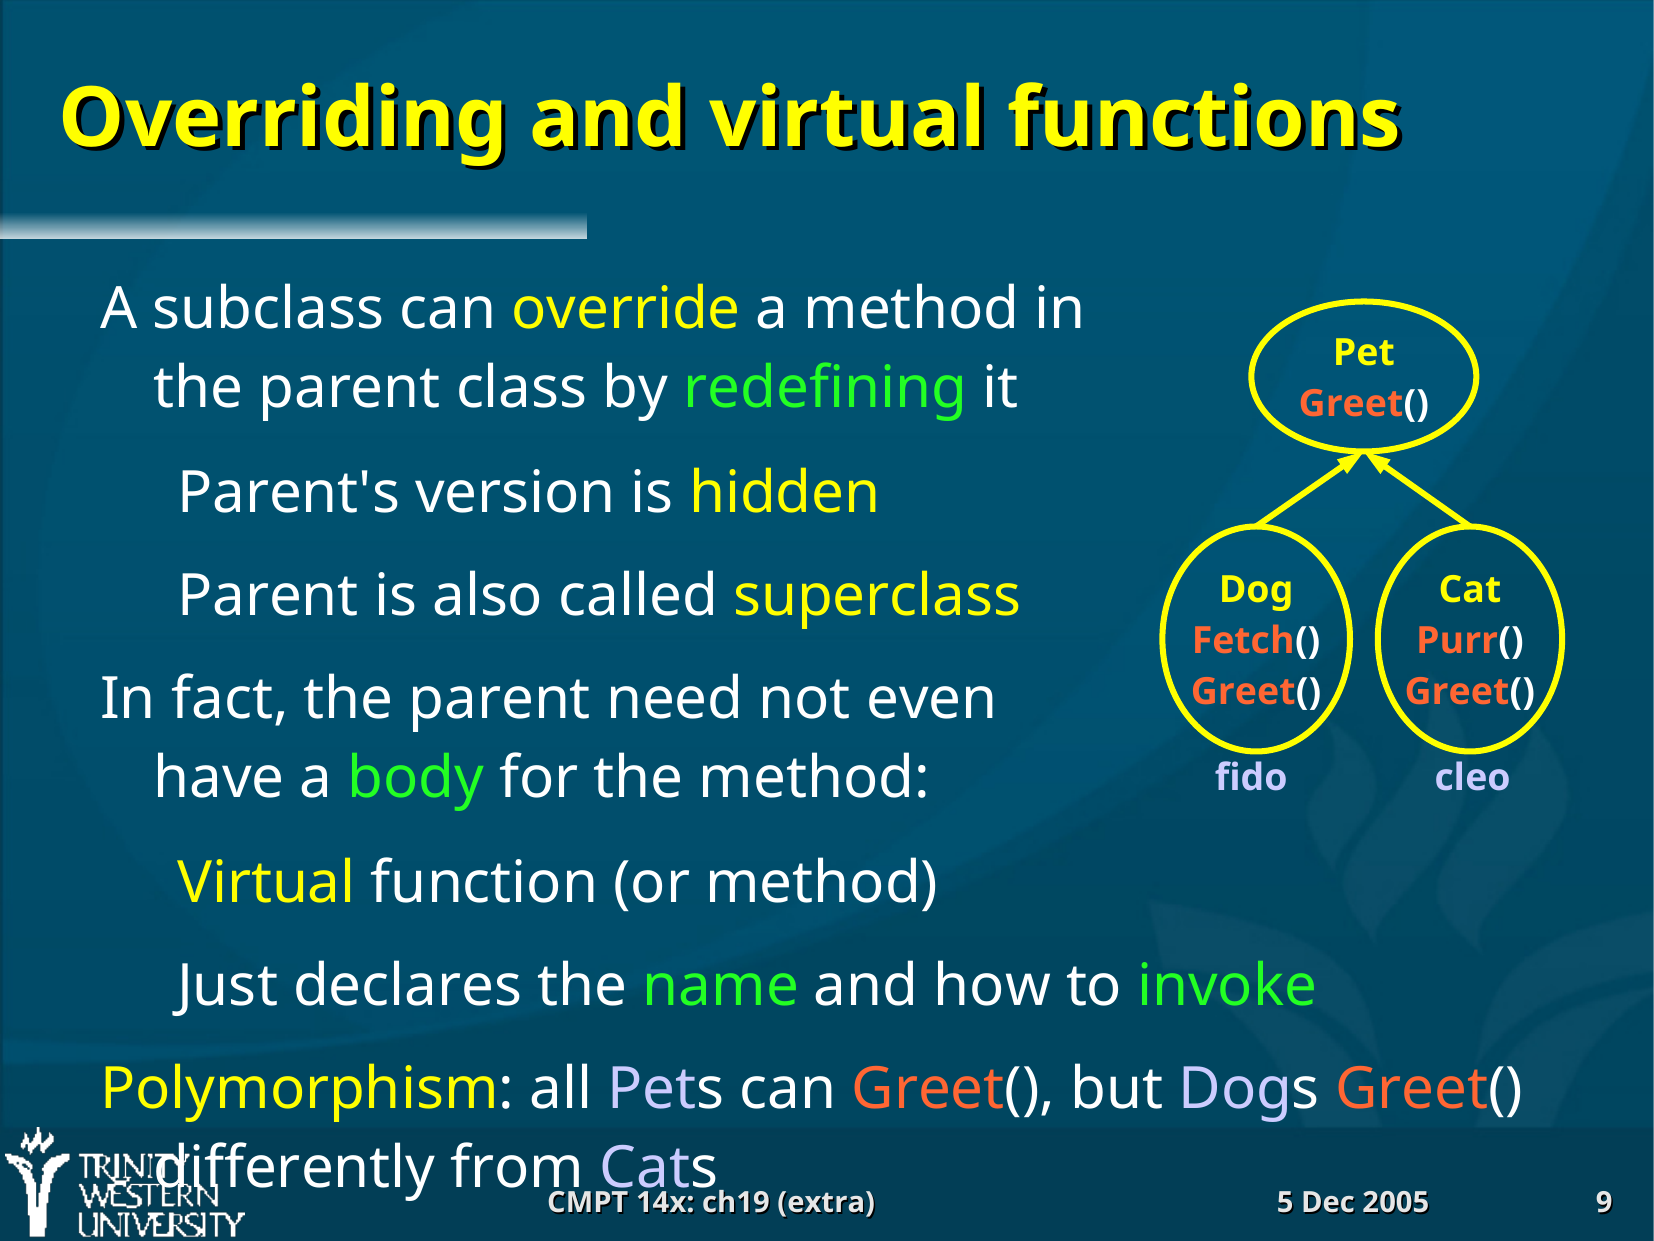

# Overriding and virtual functions
A subclass can override a method in
the parent class by redefining it
Parent's version is hidden
Parent is also called superclass
In fact, the parent need not even
have a body for the method:
Virtual function (or method)
Just declares the name and how to invoke
Polymorphism: all Pets can Greet(), but Dogs Greet() differently from Cats
Pet
Greet()
Dog
Fetch()
Greet()
Cat
Purr()
Greet()
fido
cleo
CMPT 14x: ch19 (extra)
5 Dec 2005
9